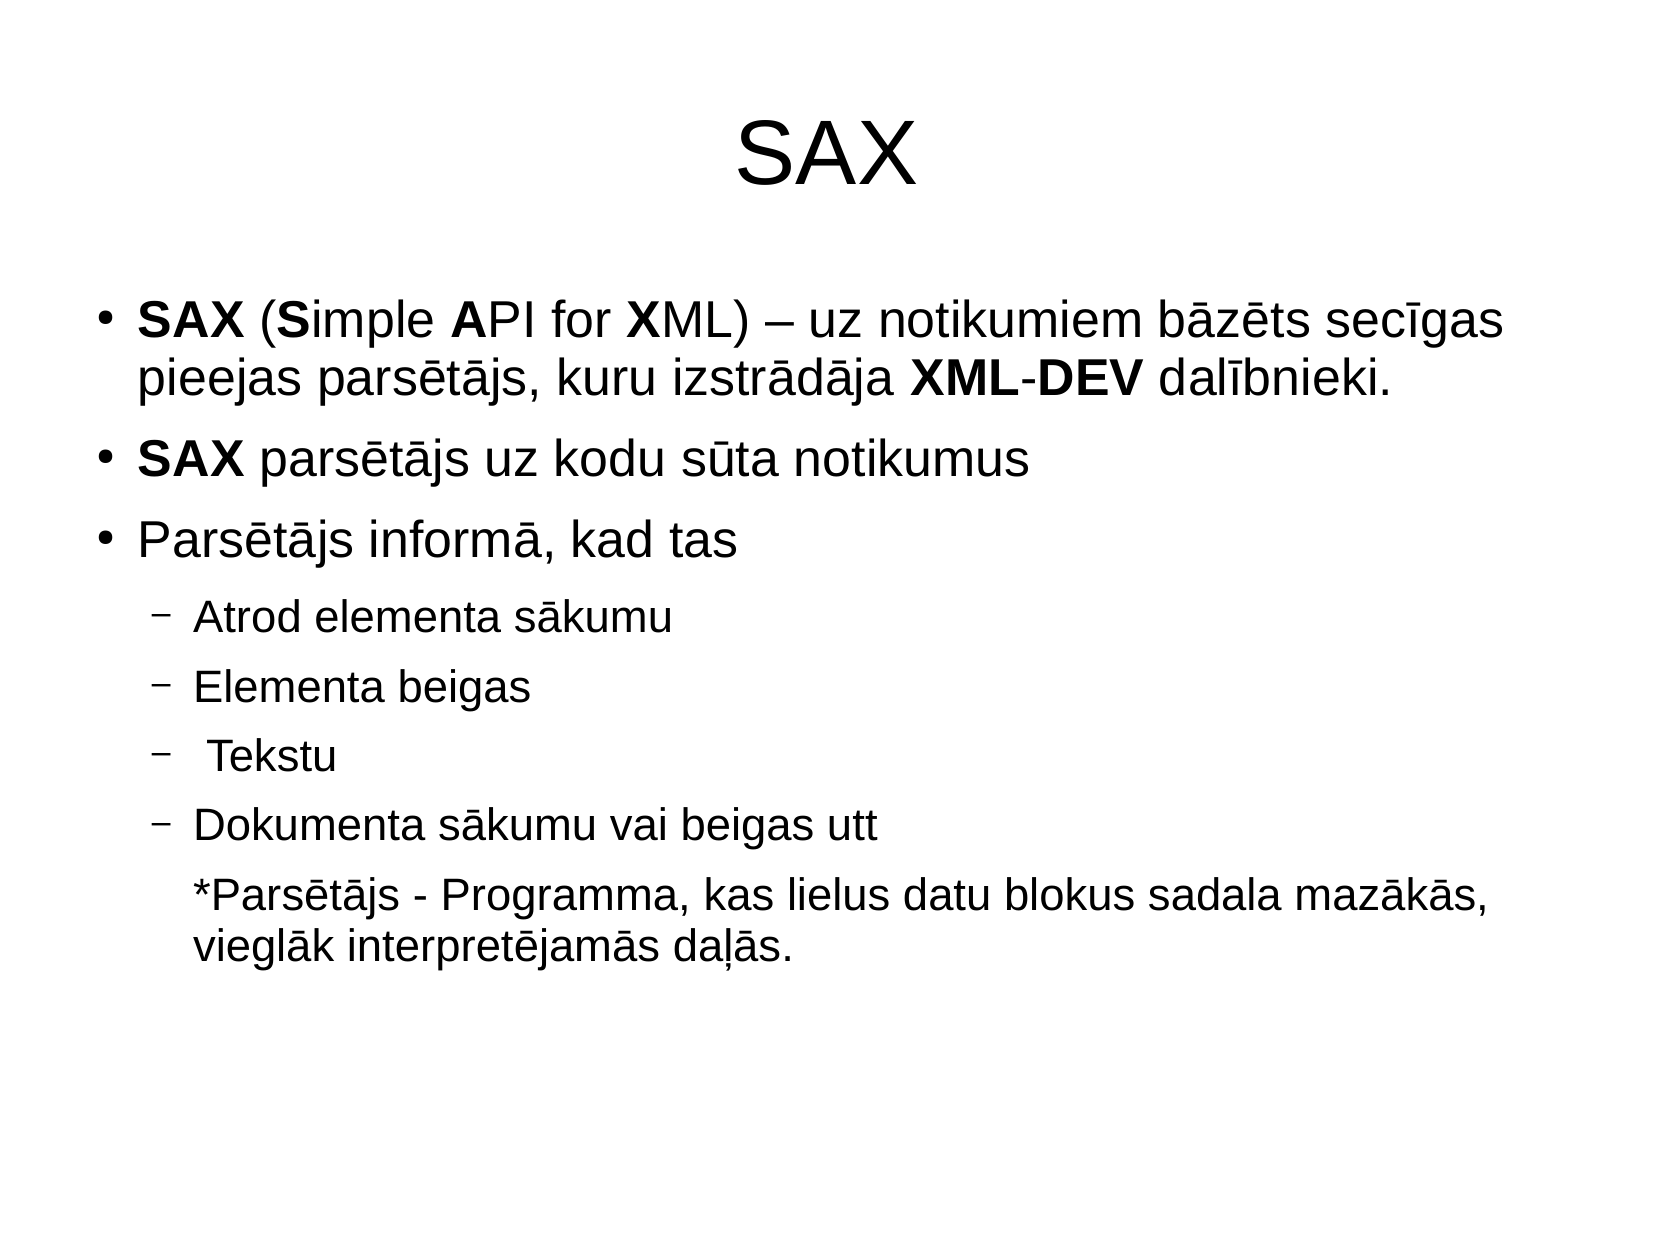

# SAX
SAX (Simple API for XML) – uz notikumiem bāzēts secīgas pieejas parsētājs, kuru izstrādāja XML-DEV dalībnieki.
SAX parsētājs uz kodu sūta notikumus
Parsētājs informā, kad tas
Atrod elementa sākumu
Elementa beigas
 Tekstu
Dokumenta sākumu vai beigas utt
*Parsētājs - Programma, kas lielus datu blokus sadala mazākās, vieglāk interpretējamās daļās.